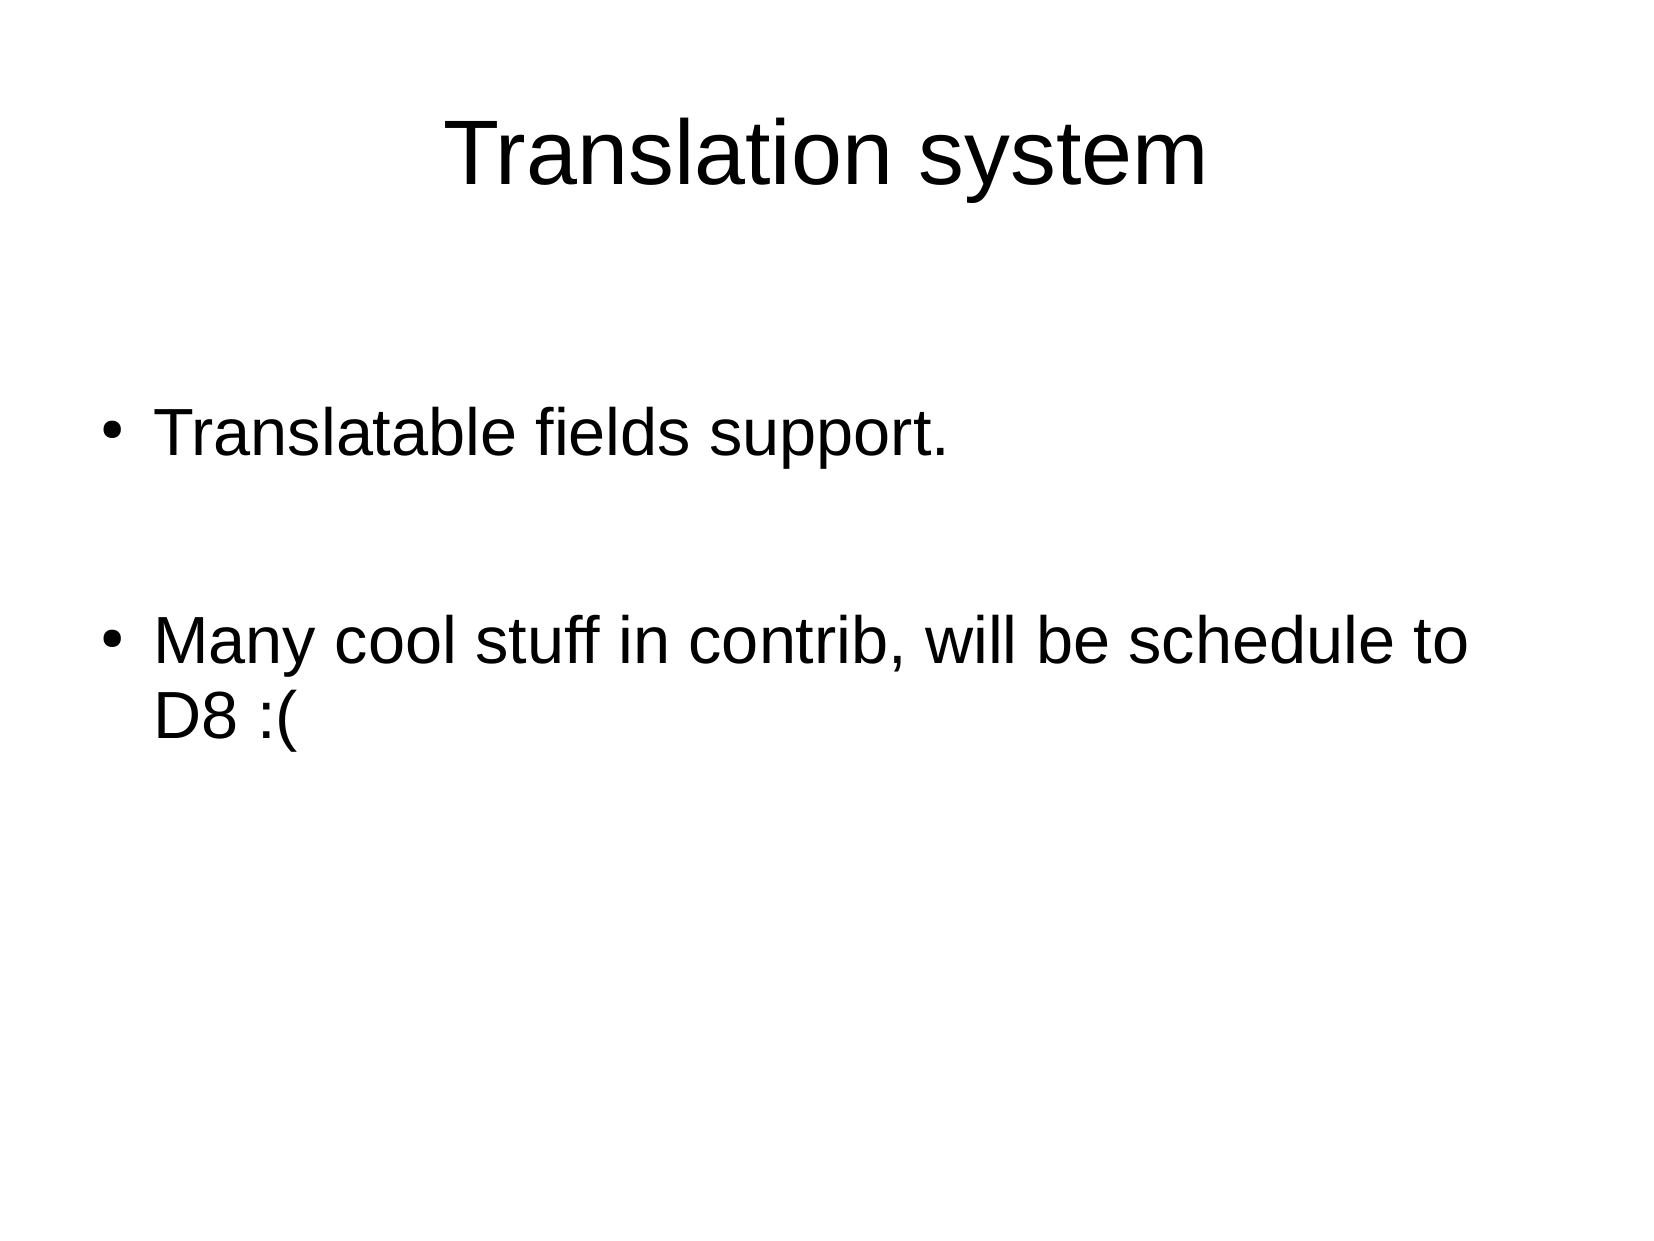

# Translation system
Translatable fields support.
Many cool stuff in contrib, will be schedule to D8 :(